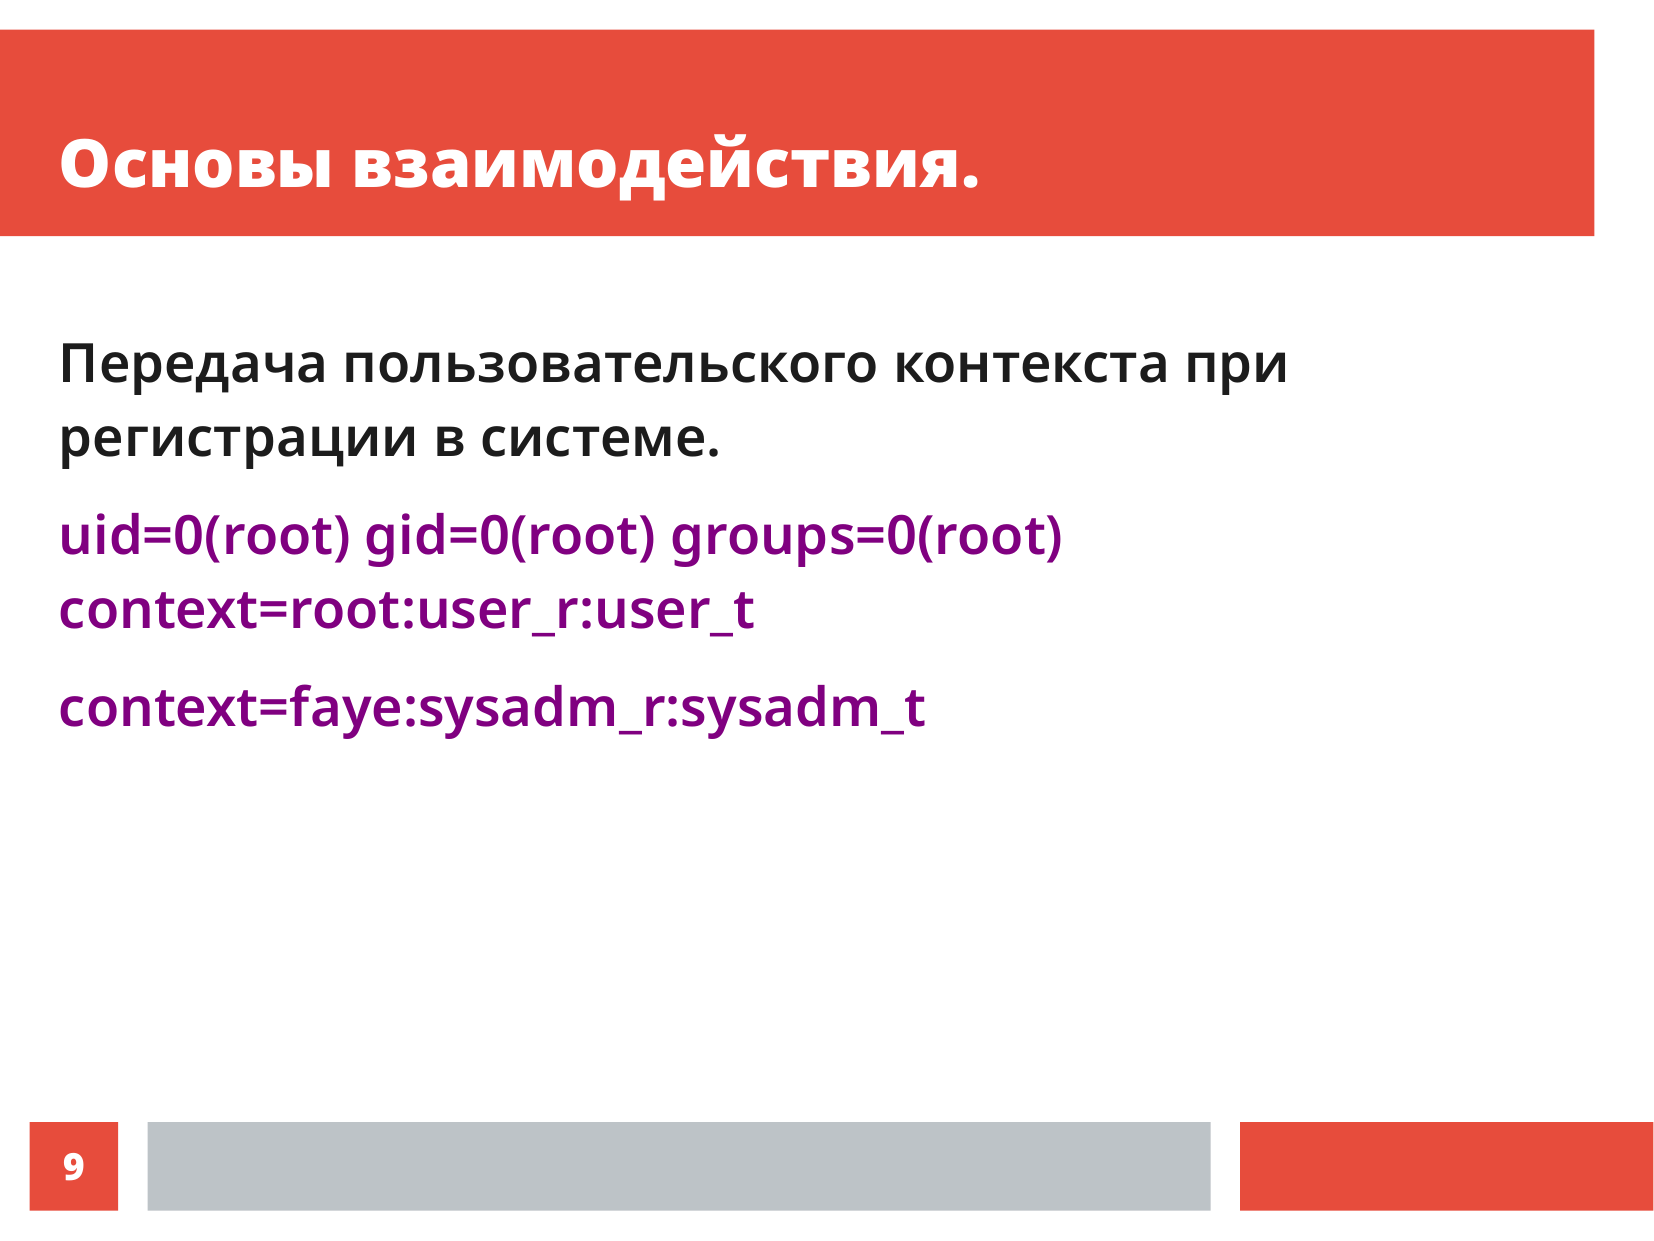

# Основы взаимодействия.
Передача пользовательского контекста при регистрации в системе.
uid=0(root) gid=0(root) groups=0(root) context=root:user_r:user_t
context=faye:sysadm_r:sysadm_t
9